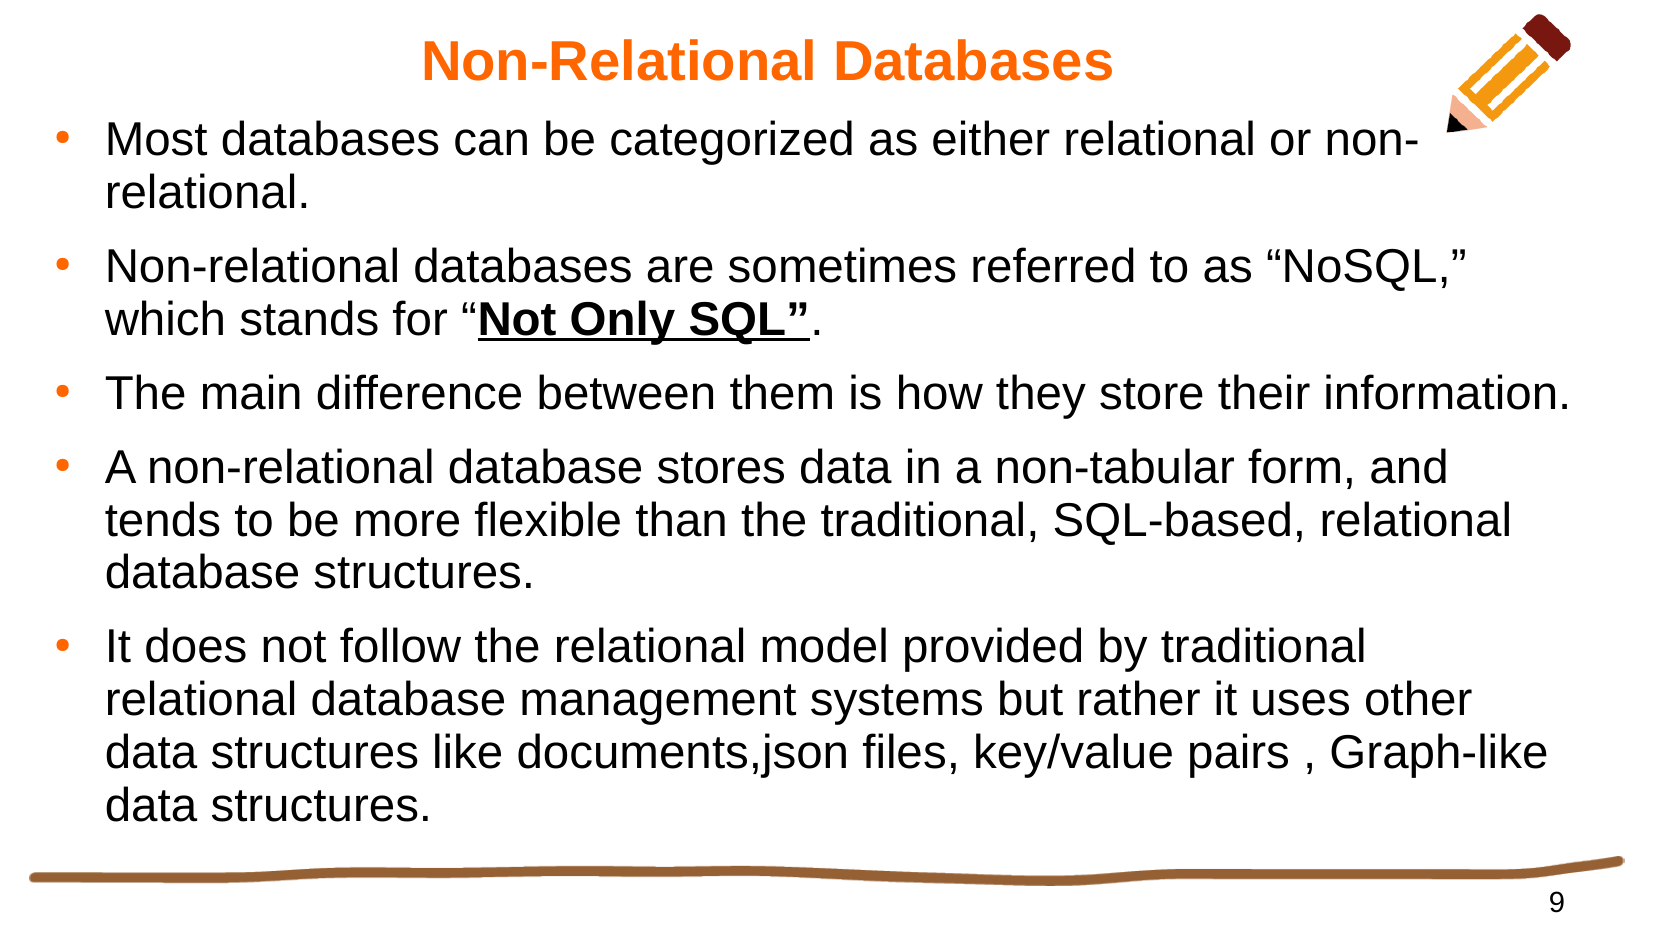

# Non-Relational Databases
Most databases can be categorized as either relational or non-relational.
Non-relational databases are sometimes referred to as “NoSQL,” which stands for “Not Only SQL”.
The main difference between them is how they store their information.
A non-relational database stores data in a non-tabular form, and tends to be more flexible than the traditional, SQL-based, relational database structures.
It does not follow the relational model provided by traditional relational database management systems but rather it uses other data structures like documents,json files, key/value pairs , Graph-like data structures.
9